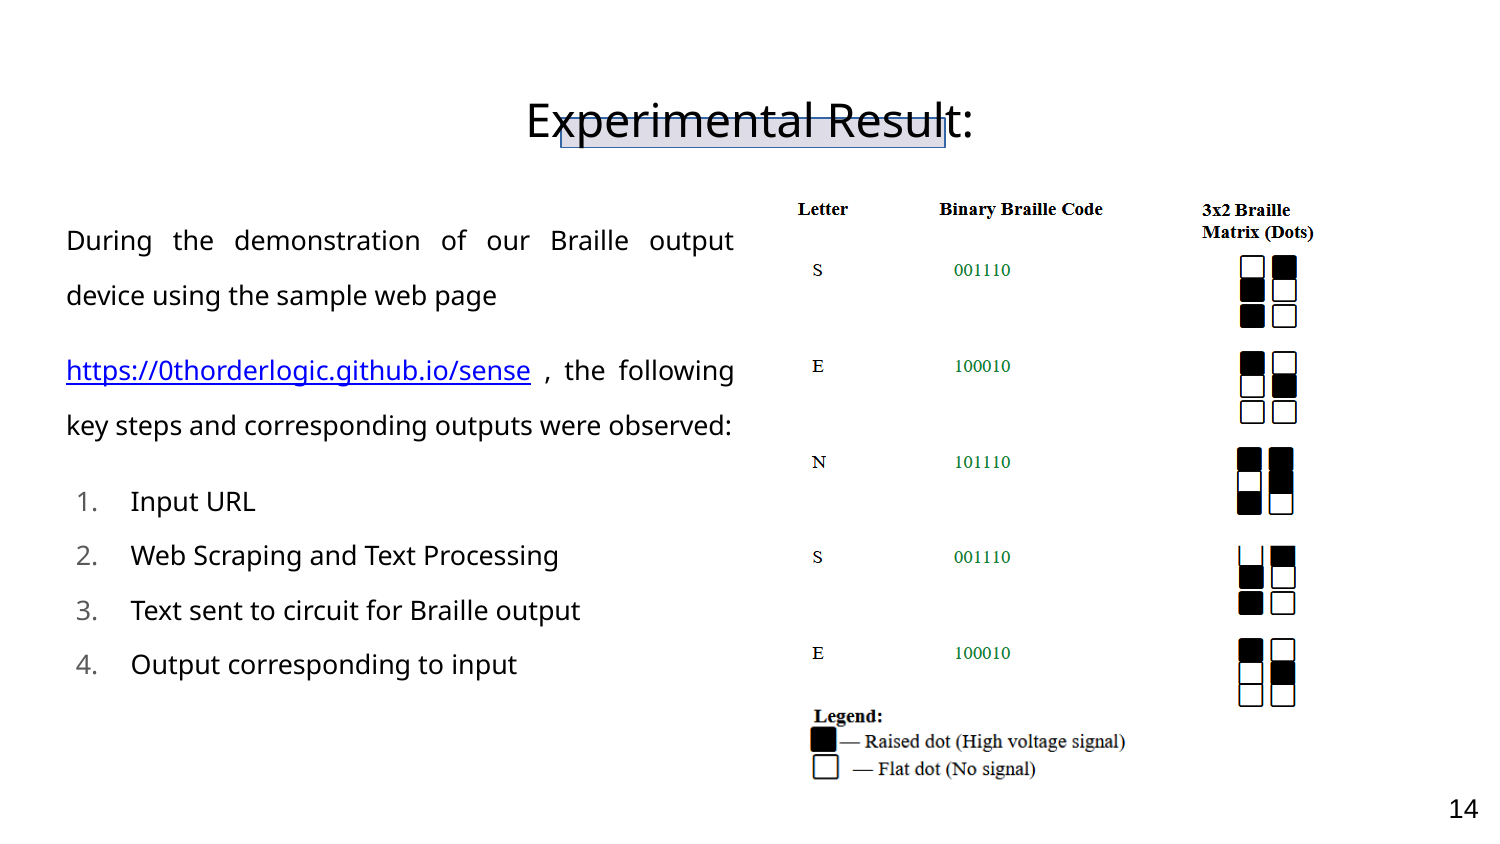

Experimental Result:
During the demonstration of our Braille output device using the sample web page
https://0thorderlogic.github.io/sense , the following key steps and corresponding outputs were observed:
Input URL
Web Scraping and Text Processing
Text sent to circuit for Braille output
Output corresponding to input